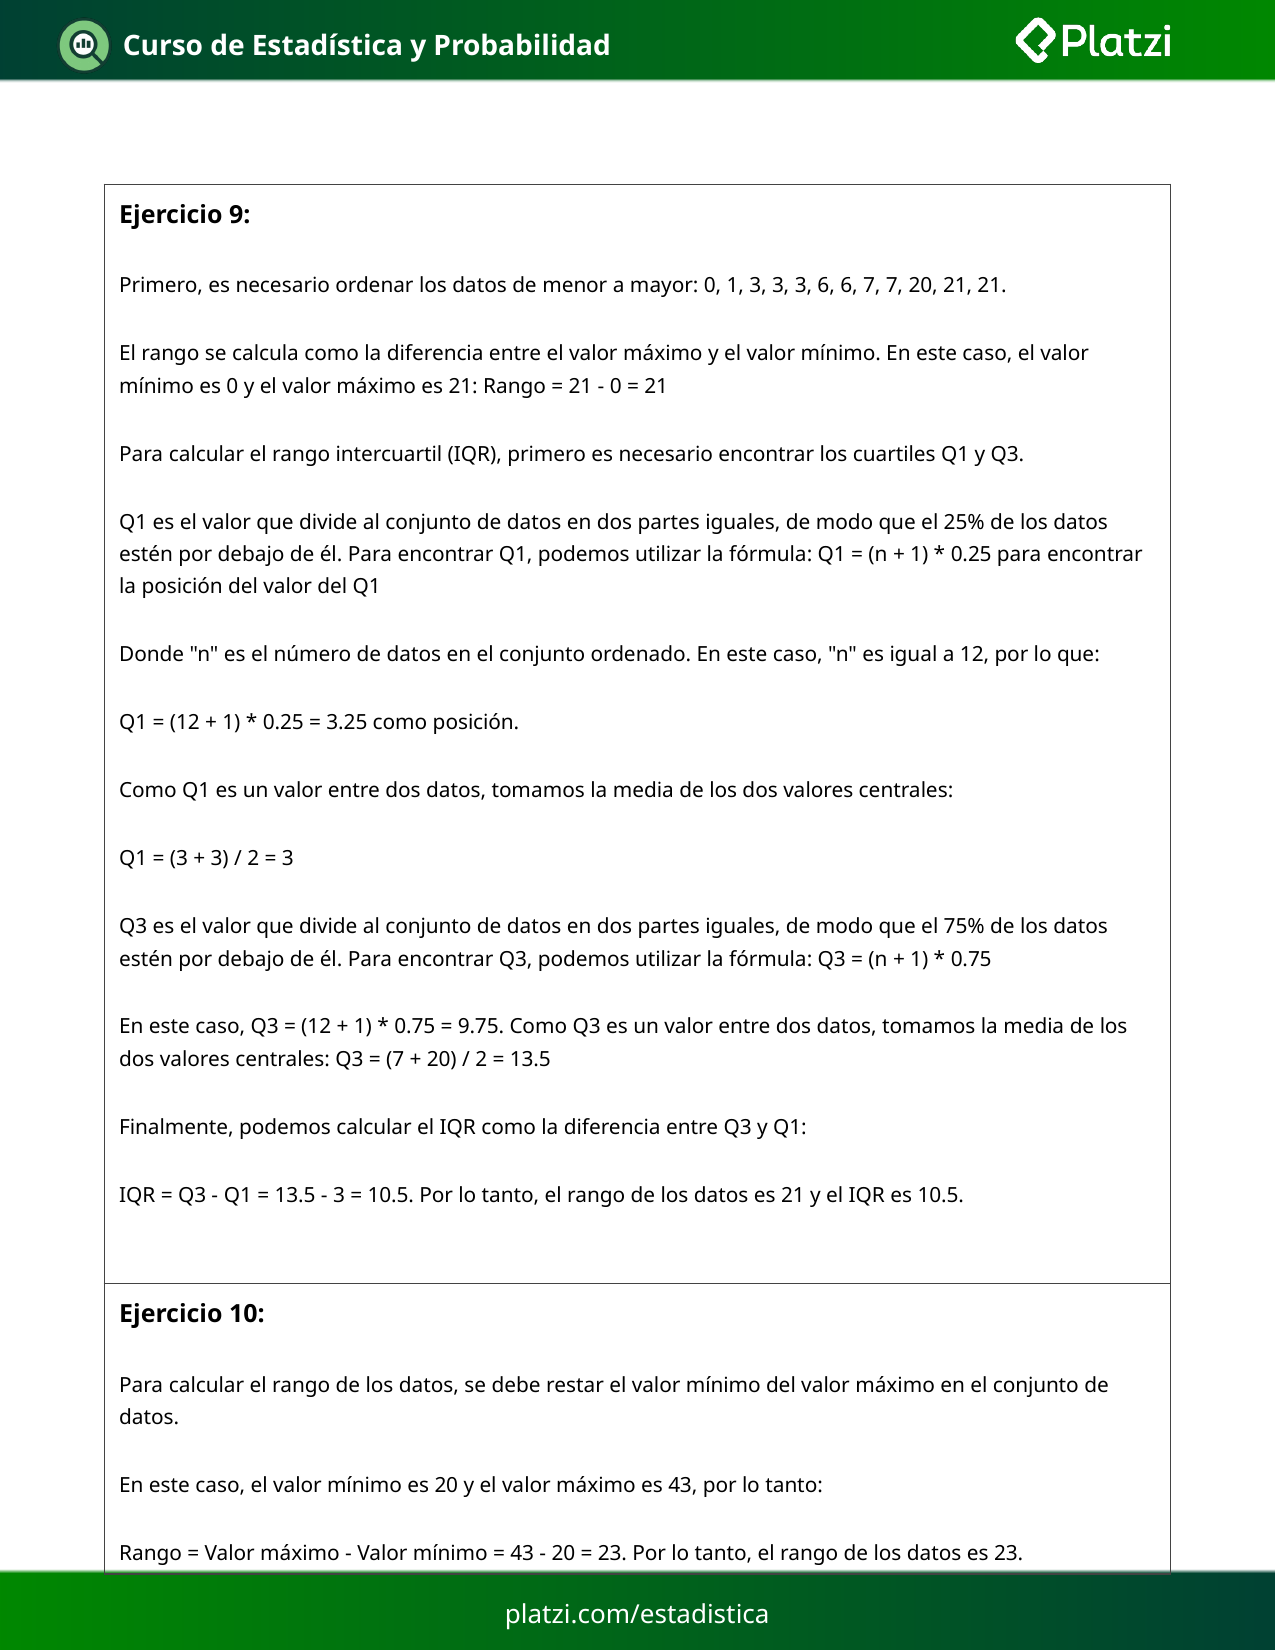

Curso de Estadística y Probabilidad
| Ejercicio 9: Primero, es necesario ordenar los datos de menor a mayor: 0, 1, 3, 3, 3, 6, 6, 7, 7, 20, 21, 21. El rango se calcula como la diferencia entre el valor máximo y el valor mínimo. En este caso, el valor mínimo es 0 y el valor máximo es 21: Rango = 21 - 0 = 21 Para calcular el rango intercuartil (IQR), primero es necesario encontrar los cuartiles Q1 y Q3. Q1 es el valor que divide al conjunto de datos en dos partes iguales, de modo que el 25% de los datos estén por debajo de él. Para encontrar Q1, podemos utilizar la fórmula: Q1 = (n + 1) \* 0.25 para encontrar la posición del valor del Q1 Donde "n" es el número de datos en el conjunto ordenado. En este caso, "n" es igual a 12, por lo que: Q1 = (12 + 1) \* 0.25 = 3.25 como posición. Como Q1 es un valor entre dos datos, tomamos la media de los dos valores centrales: Q1 = (3 + 3) / 2 = 3 Q3 es el valor que divide al conjunto de datos en dos partes iguales, de modo que el 75% de los datos estén por debajo de él. Para encontrar Q3, podemos utilizar la fórmula: Q3 = (n + 1) \* 0.75 En este caso, Q3 = (12 + 1) \* 0.75 = 9.75. Como Q3 es un valor entre dos datos, tomamos la media de los dos valores centrales: Q3 = (7 + 20) / 2 = 13.5 Finalmente, podemos calcular el IQR como la diferencia entre Q3 y Q1: IQR = Q3 - Q1 = 13.5 - 3 = 10.5. Por lo tanto, el rango de los datos es 21 y el IQR es 10.5. |
| --- |
| Ejercicio 10: Para calcular el rango de los datos, se debe restar el valor mínimo del valor máximo en el conjunto de datos. En este caso, el valor mínimo es 20 y el valor máximo es 43, por lo tanto: Rango = Valor máximo - Valor mínimo = 43 - 20 = 23. Por lo tanto, el rango de los datos es 23. |
# platzi.com/estadistica